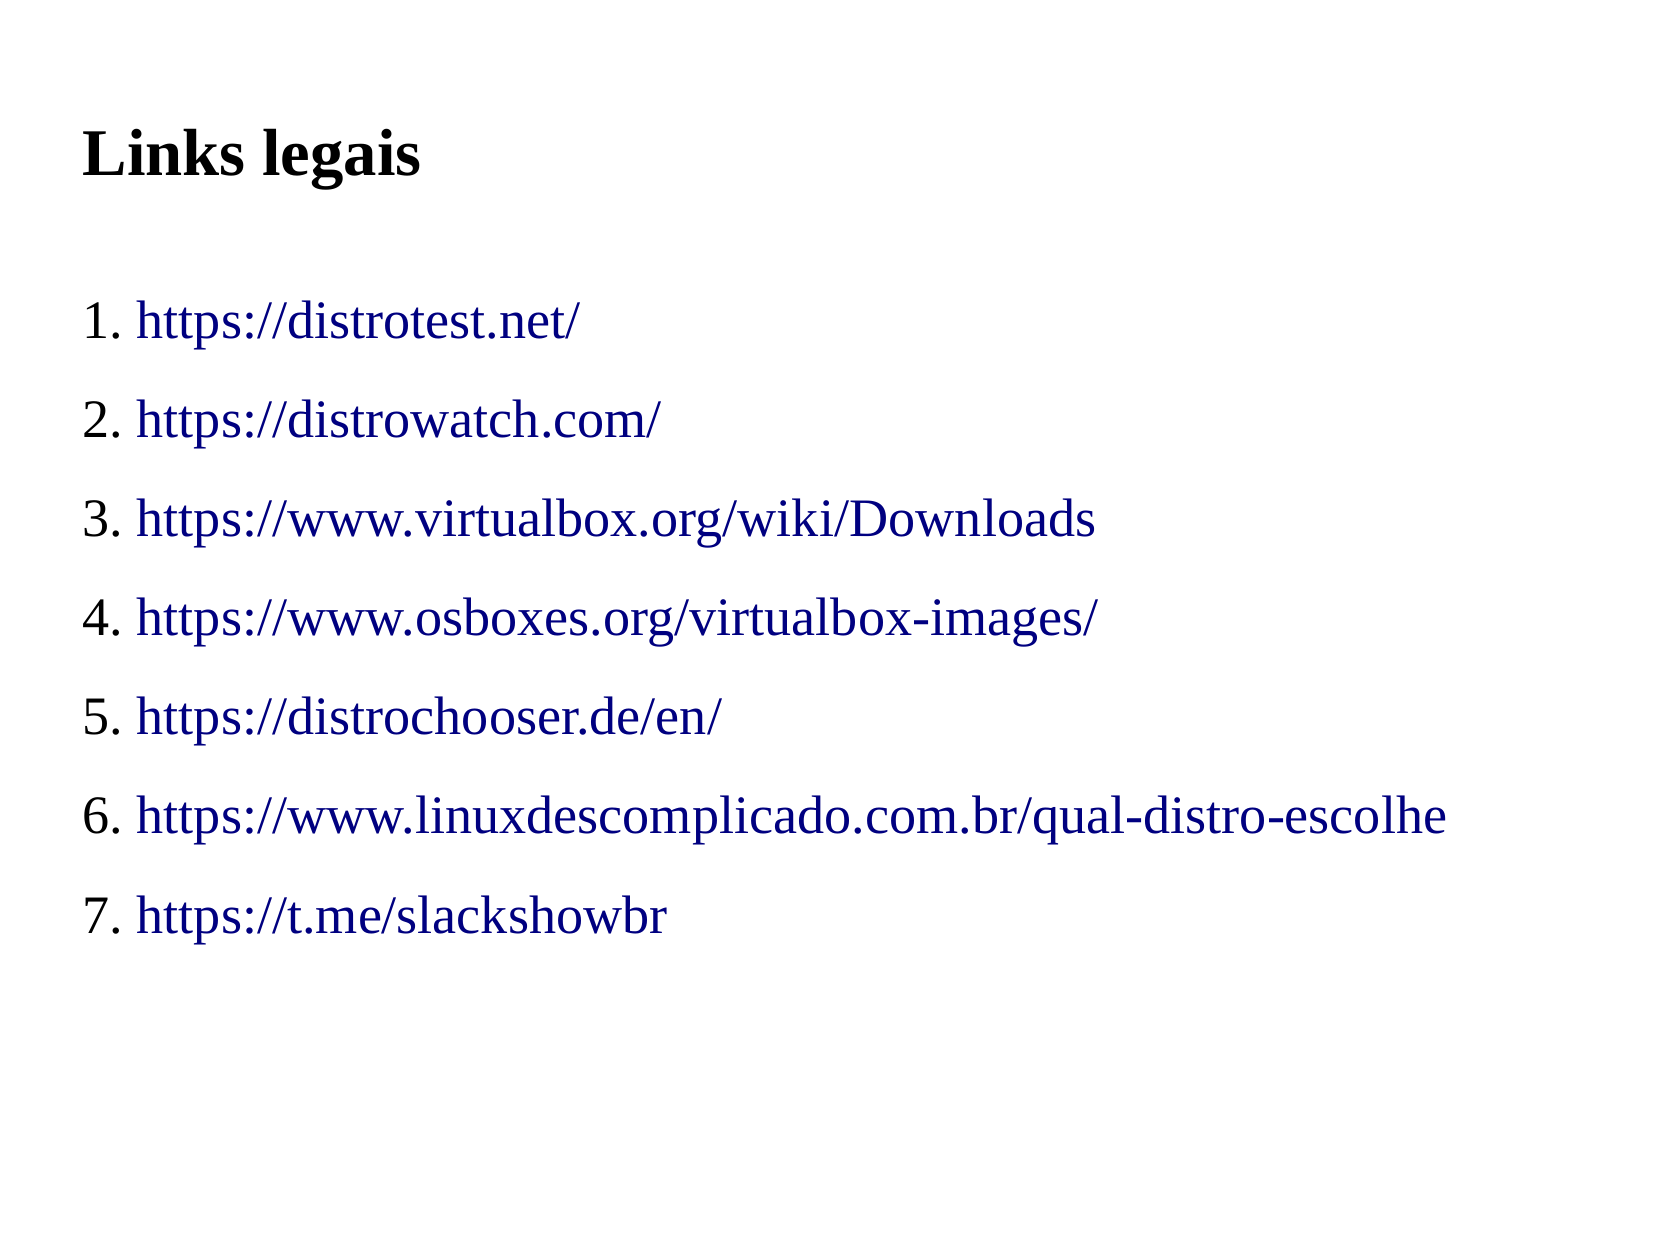

# Links legais
 https://distrotest.net/
 https://distrowatch.com/
 https://www.virtualbox.org/wiki/Downloads
 https://www.osboxes.org/virtualbox-images/
 https://distrochooser.de/en/
 https://www.linuxdescomplicado.com.br/qual-distro-escolhe
 https://t.me/slackshowbr